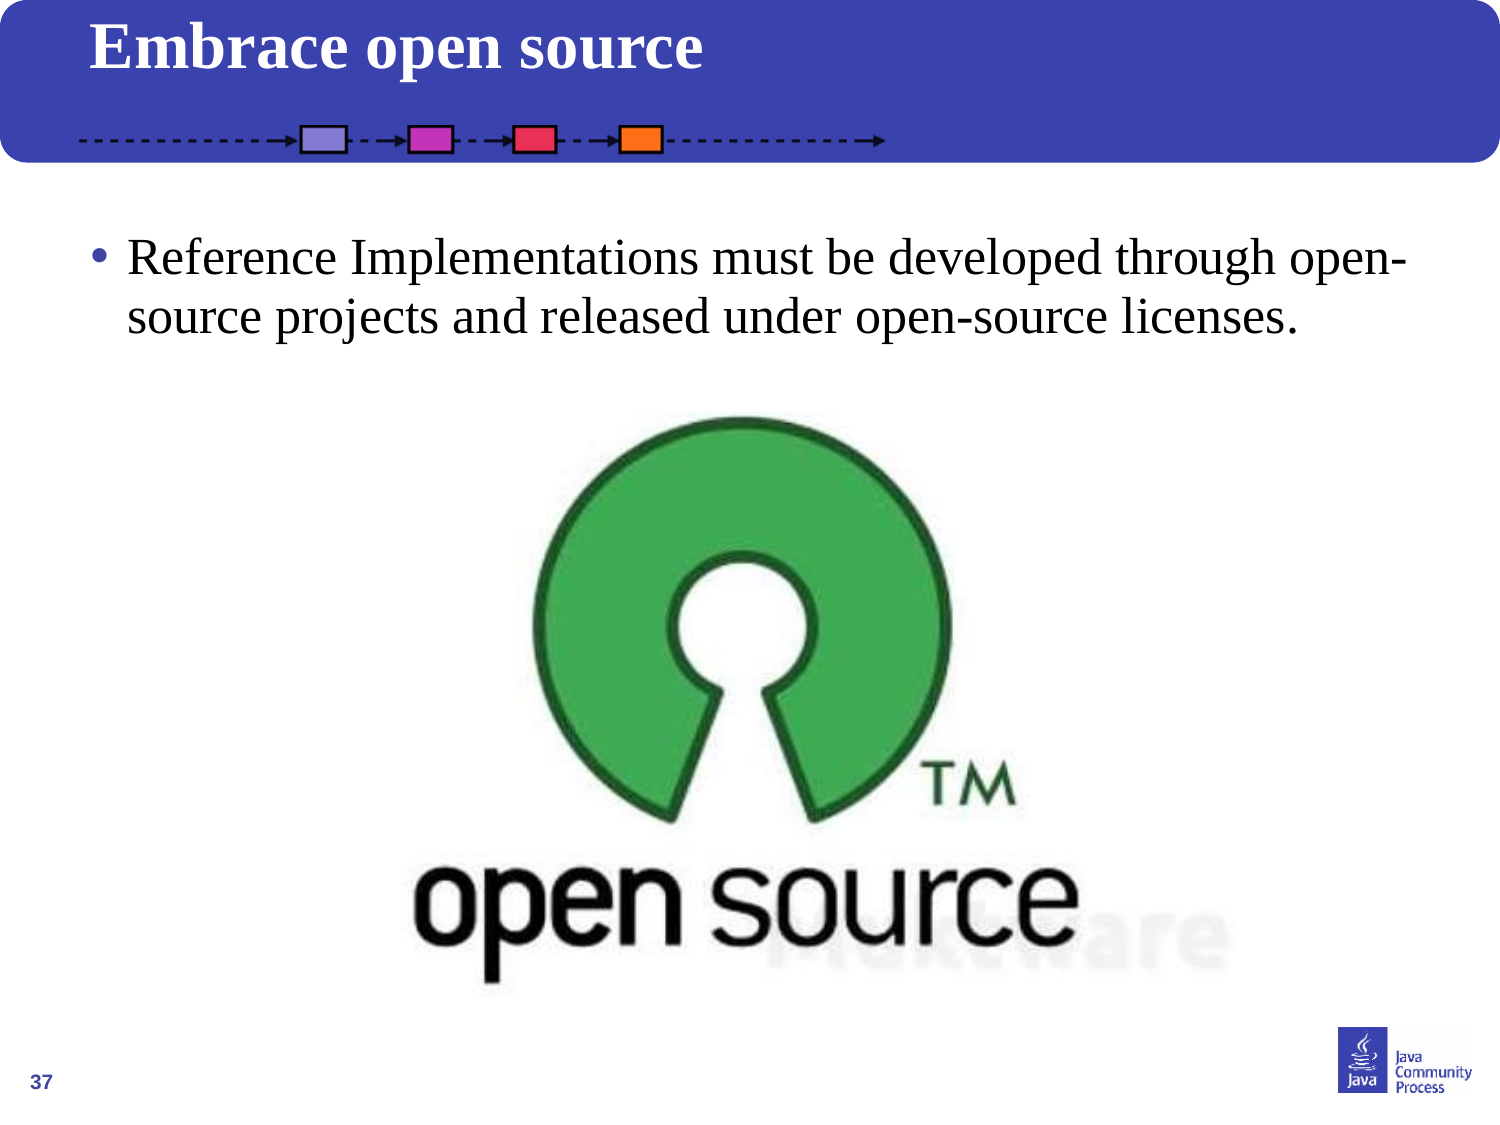

# Embrace open source
Reference Implementations must be developed through open-source projects and released under open-source licenses.